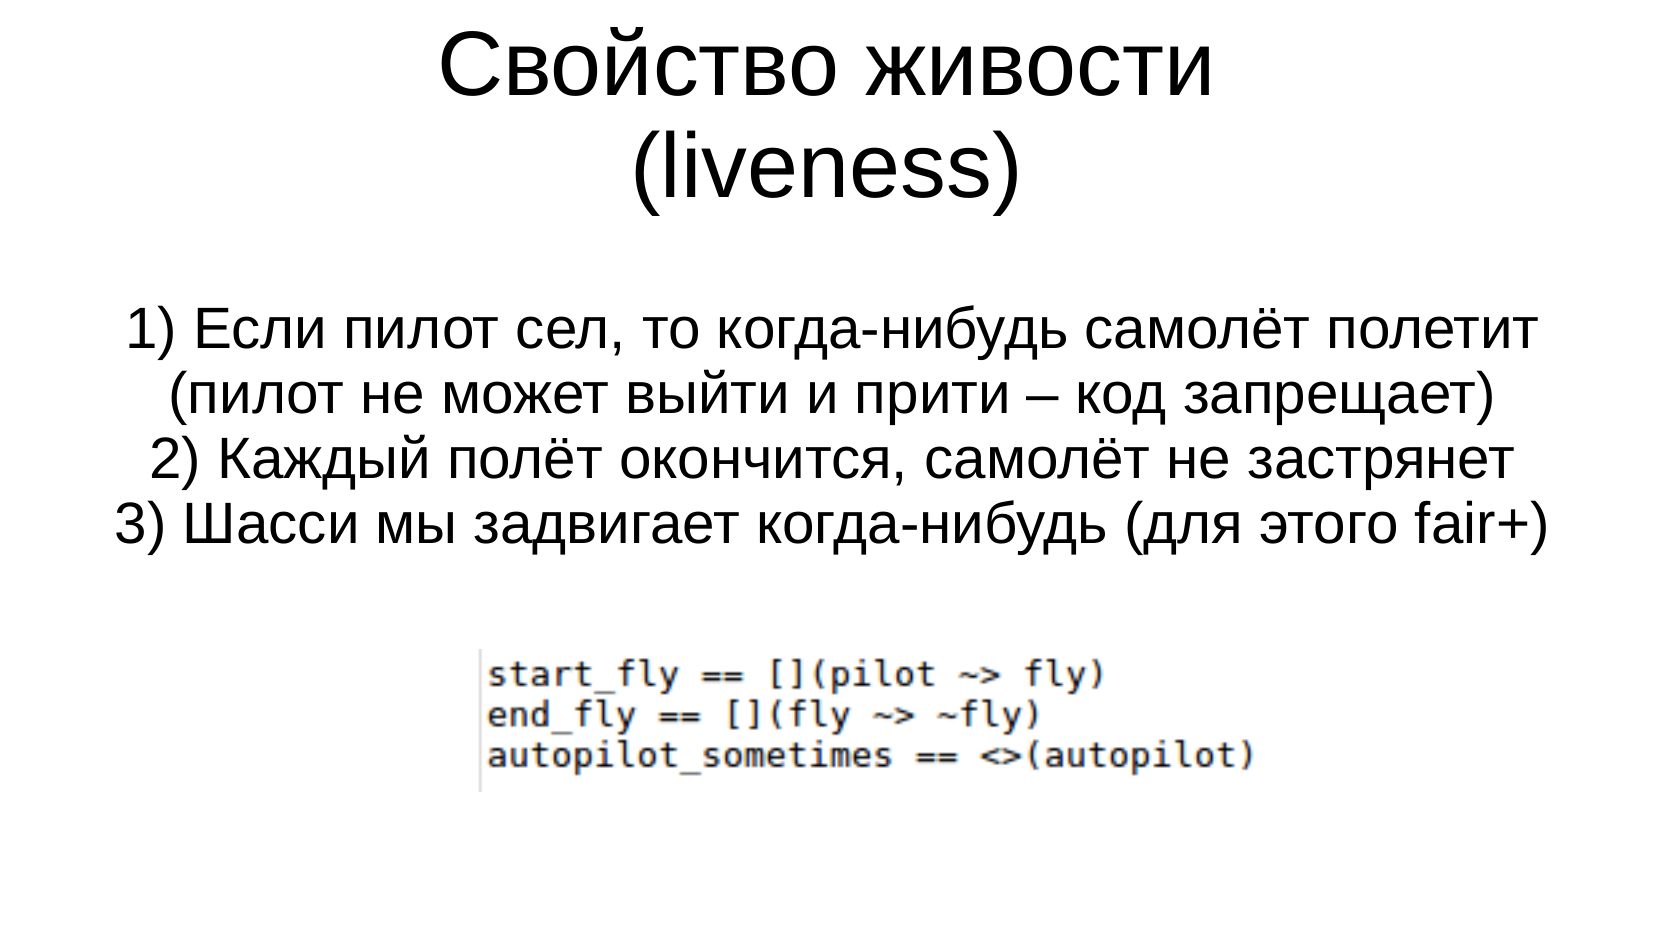

# Свойство живости (liveness)
1) Если пилот сел, то когда-нибудь самолёт полетит (пилот не может выйти и прити – код запрещает)
2) Каждый полёт окончится, самолёт не застрянет
3) Шасси мы задвигает когда-нибудь (для этого fair+)